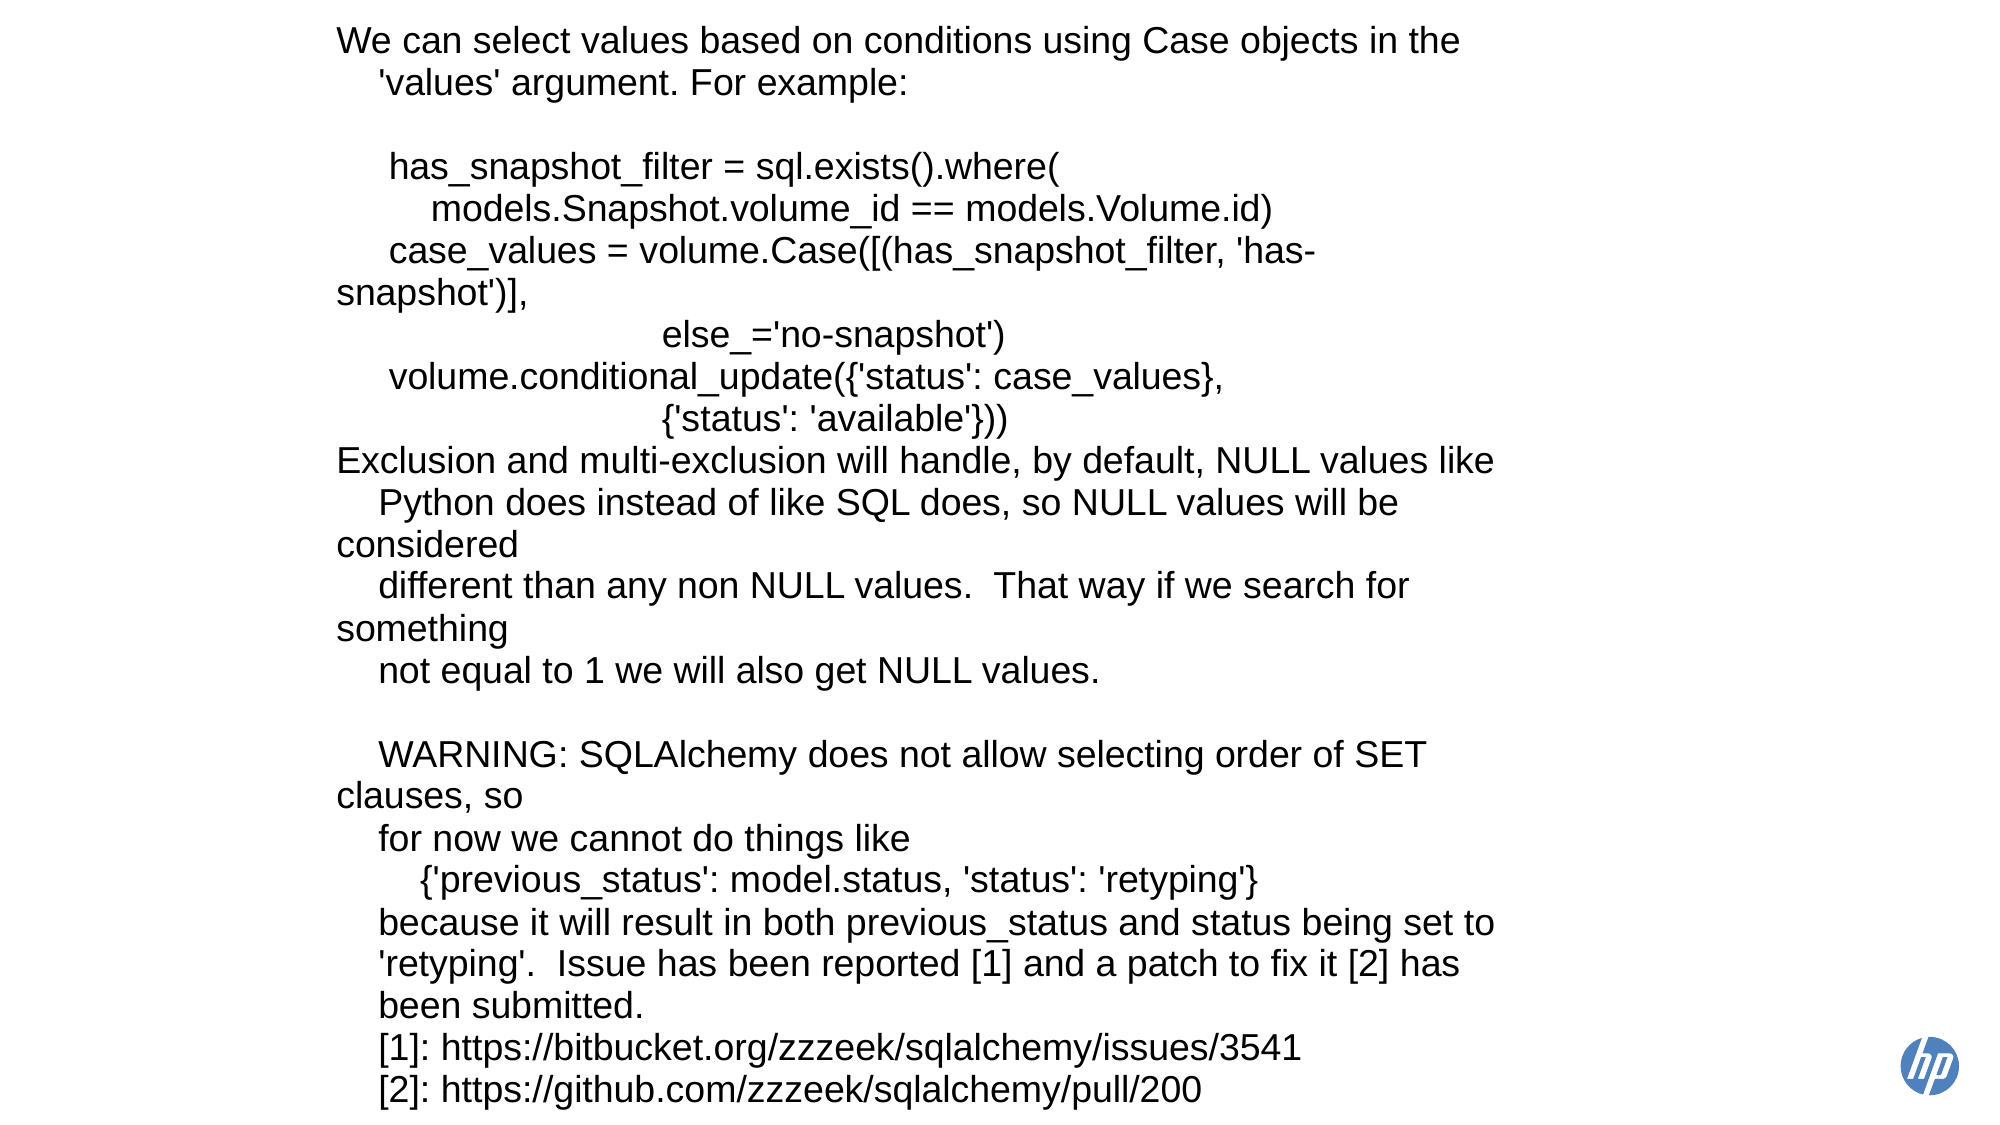

We can select values based on conditions using Case objects in the
 'values' argument. For example:
 has_snapshot_filter = sql.exists().where(
 models.Snapshot.volume_id == models.Volume.id)
 case_values = volume.Case([(has_snapshot_filter, 'has-snapshot')],
 else_='no-snapshot')
 volume.conditional_update({'status': case_values},
 {'status': 'available'}))
Exclusion and multi-exclusion will handle, by default, NULL values like
 Python does instead of like SQL does, so NULL values will be considered
 different than any non NULL values. That way if we search for something
 not equal to 1 we will also get NULL values.
 WARNING: SQLAlchemy does not allow selecting order of SET clauses, so
 for now we cannot do things like
 {'previous_status': model.status, 'status': 'retyping'}
 because it will result in both previous_status and status being set to
 'retyping'. Issue has been reported [1] and a patch to fix it [2] has
 been submitted.
 [1]: https://bitbucket.org/zzzeek/sqlalchemy/issues/3541
 [2]: https://github.com/zzzeek/sqlalchemy/pull/200